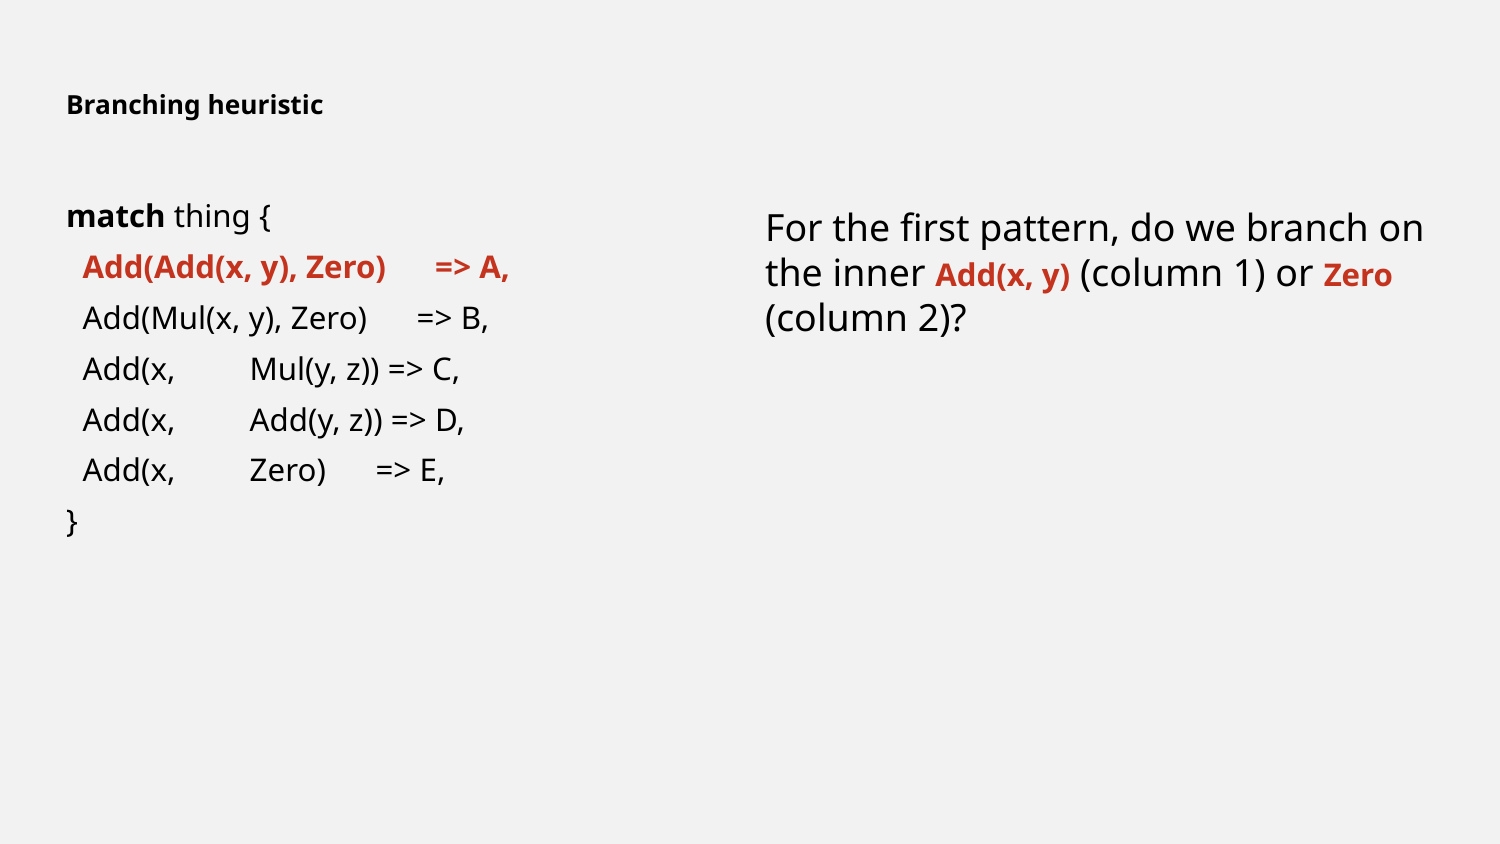

# Branching heuristic
match thing {
 Add(Add(x, y), Zero) => A,
 Add(Mul(x, y), Zero) => B,
 Add(x, Mul(y, z)) => C,
 Add(x, Add(y, z)) => D,
 Add(x, Zero) => E,
}
For the first pattern, do we branch on the inner Add(x, y) (column 1) or Zero (column 2)?